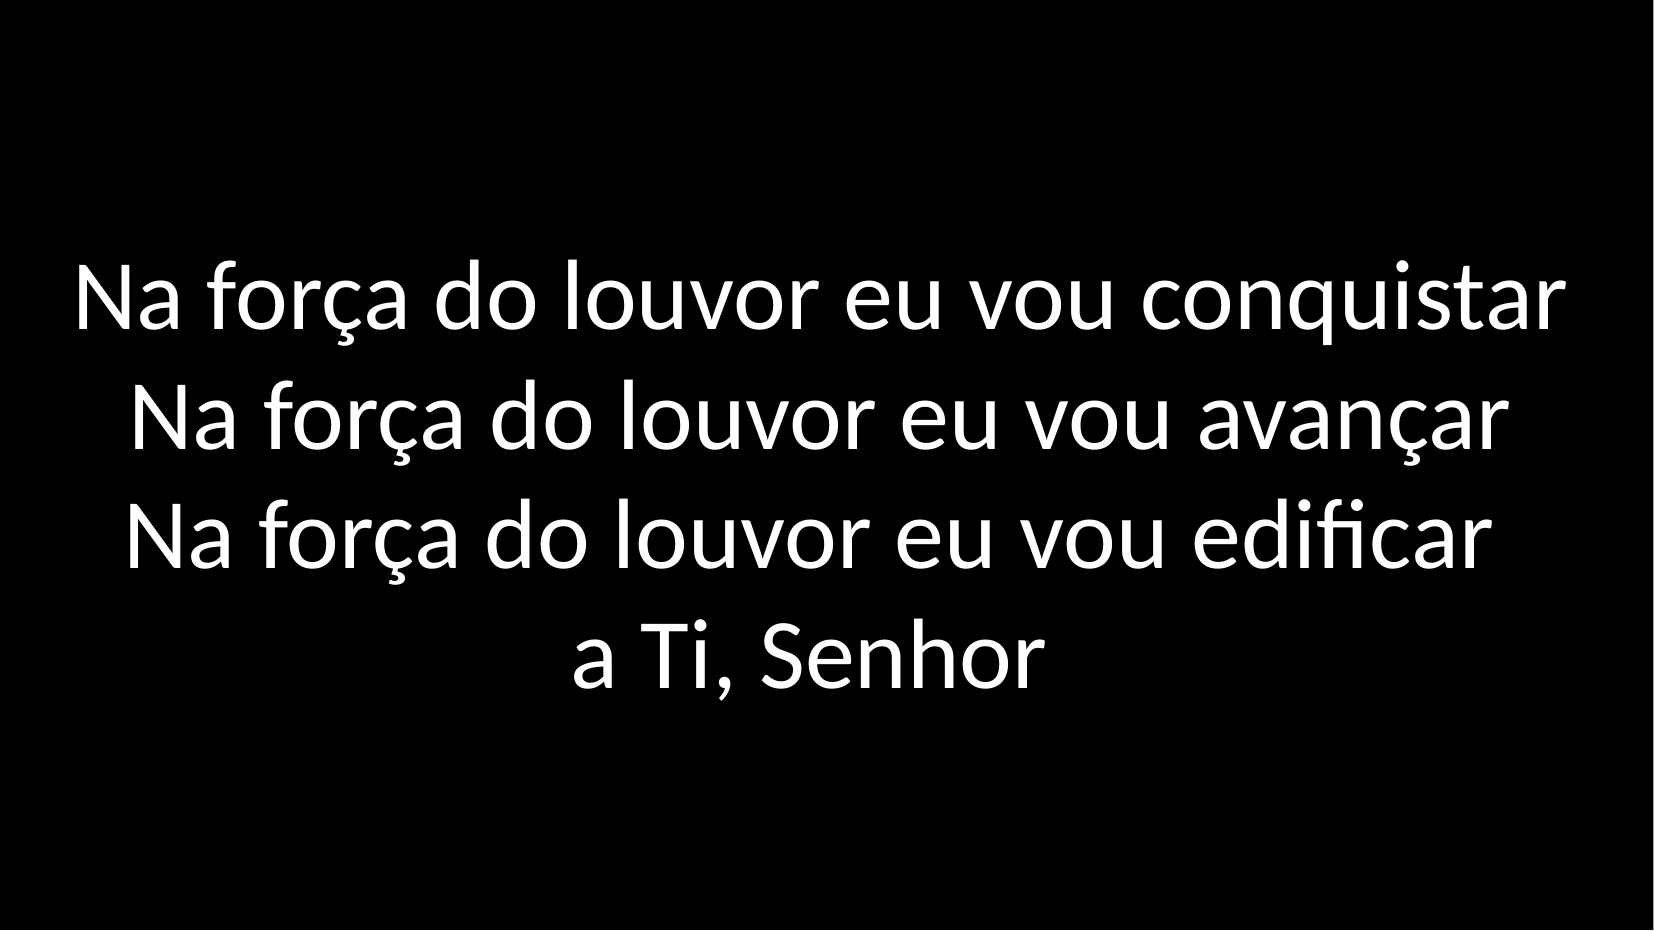

# Na força do louvor eu vou conquistar Na força do louvor eu vou avançar Na força do louvor eu vou edificar a Ti, Senhor